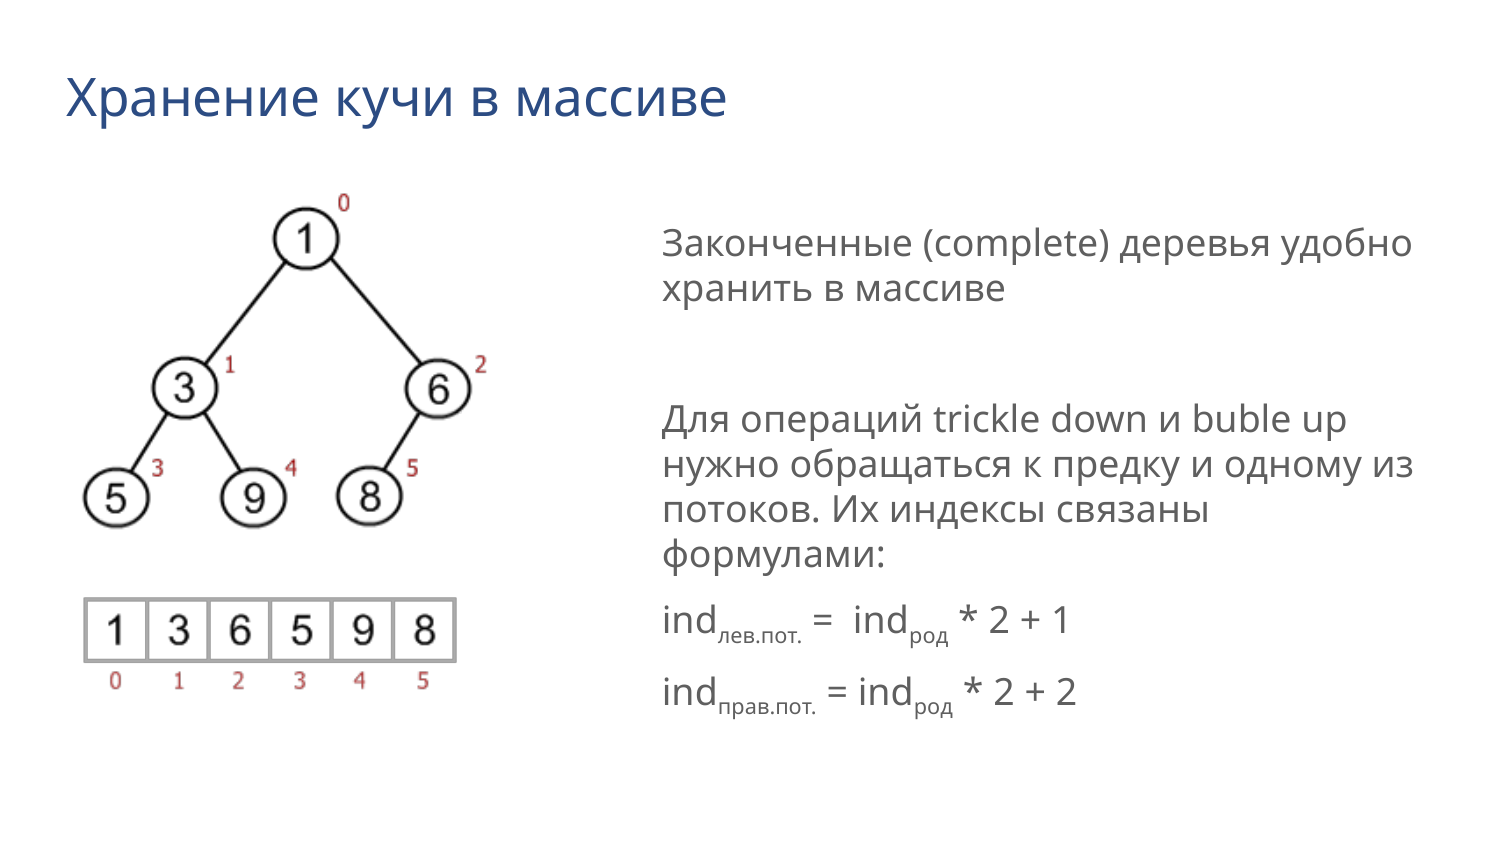

# Хранение кучи в массиве
Законченные (complete) деревья удобно хранить в массиве
Для операций trickle down и buble up нужно обращаться к предку и одному из потоков. Их индексы связаны формулами:
indлев.пот. = indрод * 2 + 1
indправ.пот. = indрод * 2 + 2